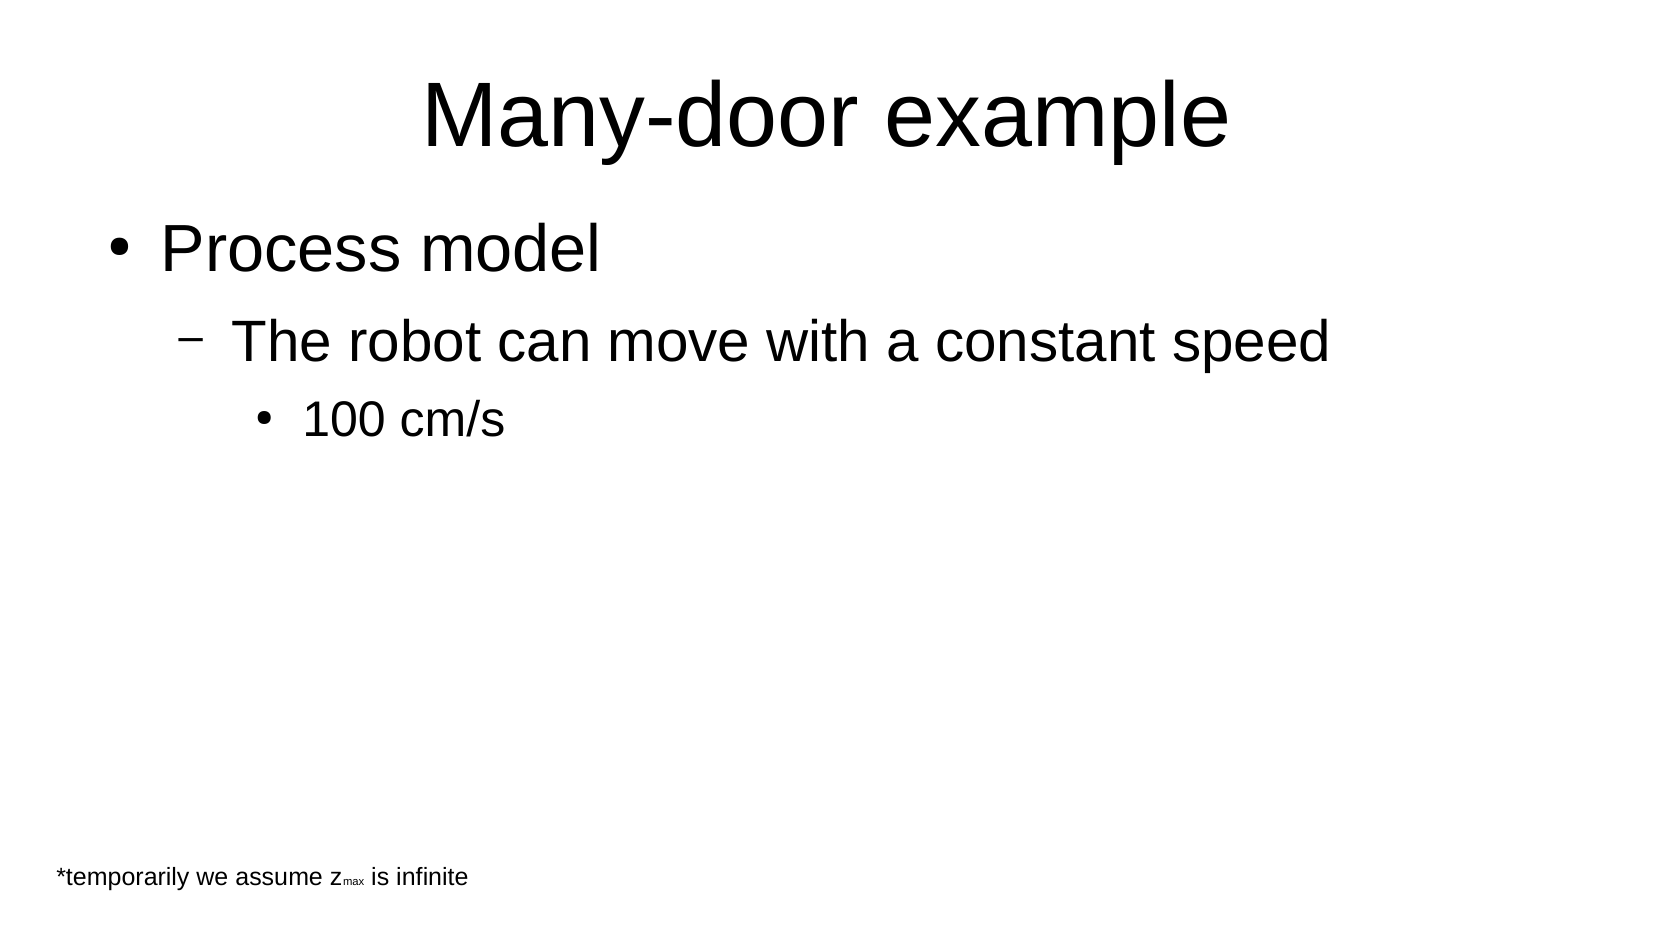

Many-door example
# Process model
The robot can move with a constant speed
100 cm/s
*temporarily we assume zmax is infinite